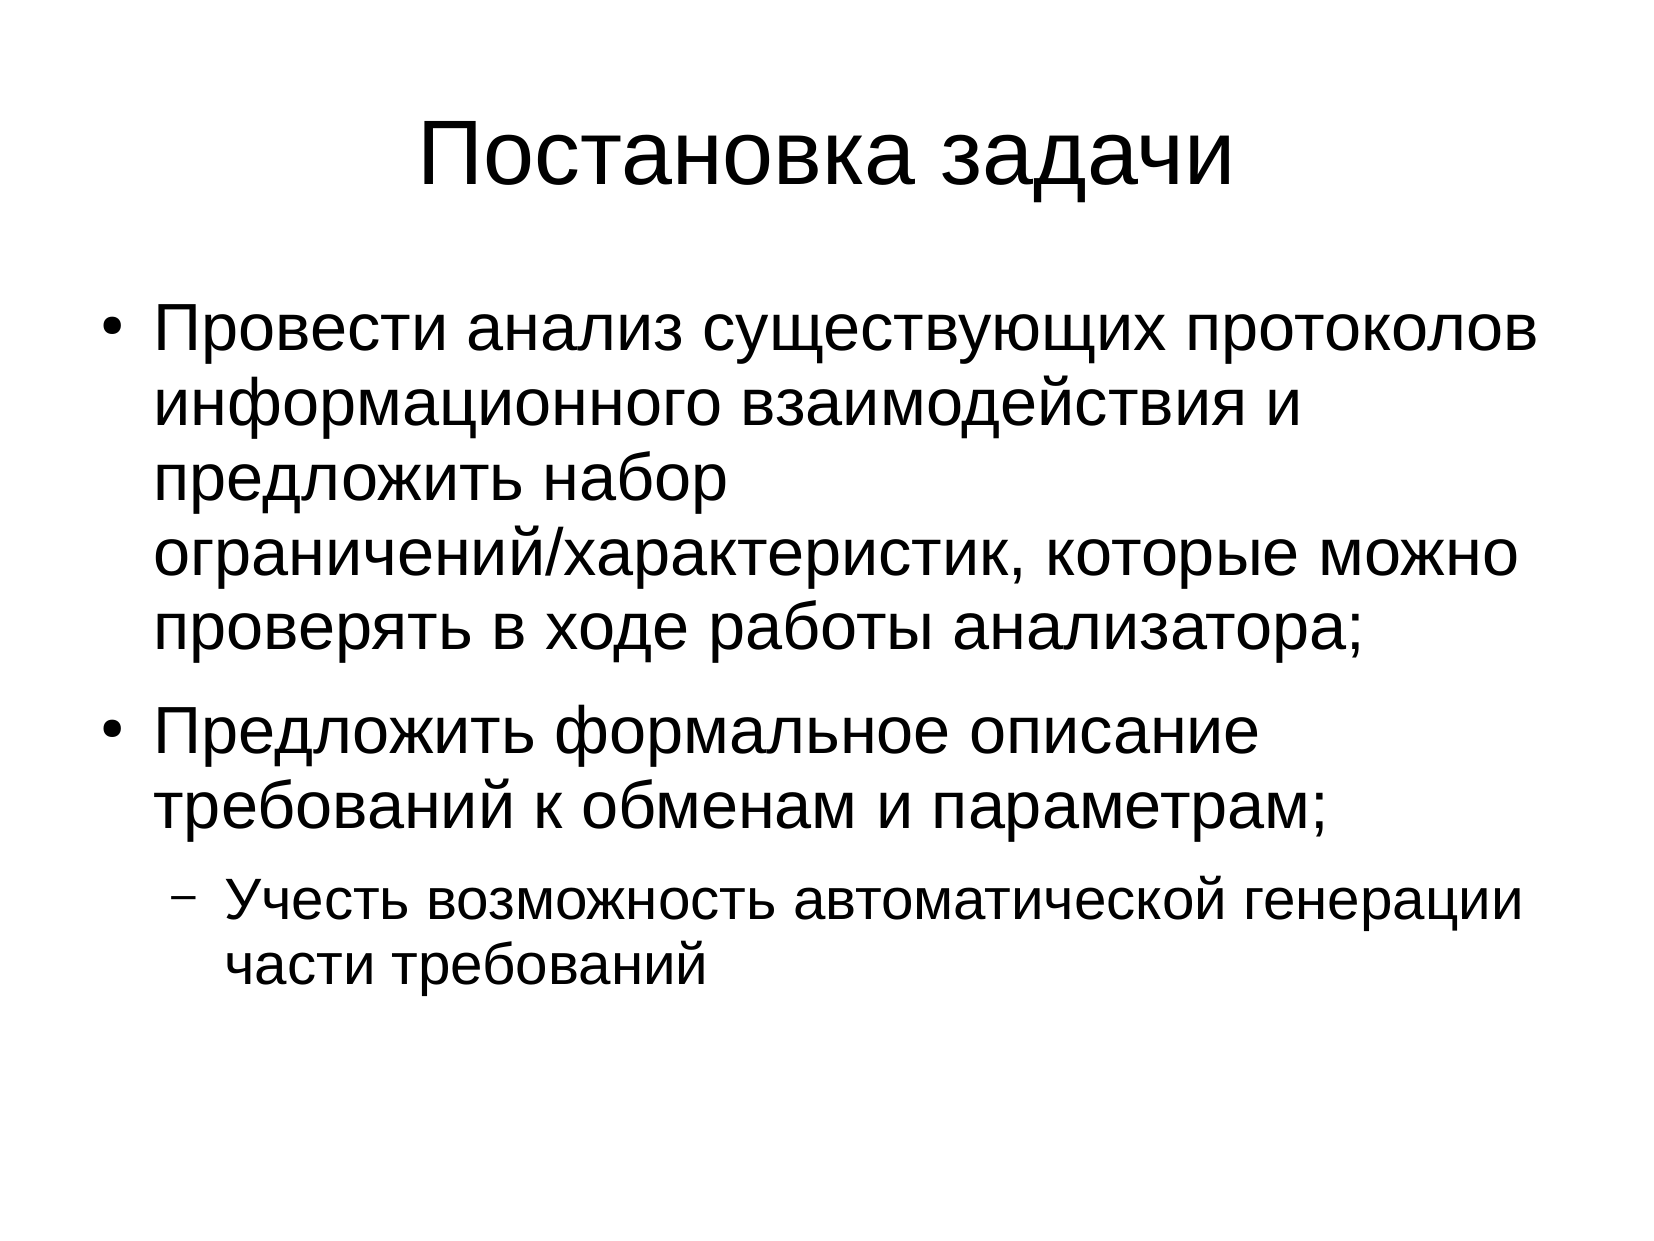

# Постановка задачи
Провести анализ существующих протоколов информационного взаимодействия и предложить набор ограничений/характеристик, которые можно проверять в ходе работы анализатора;
Предложить формальное описание требований к обменам и параметрам;
Учесть возможность автоматической генерации части требований